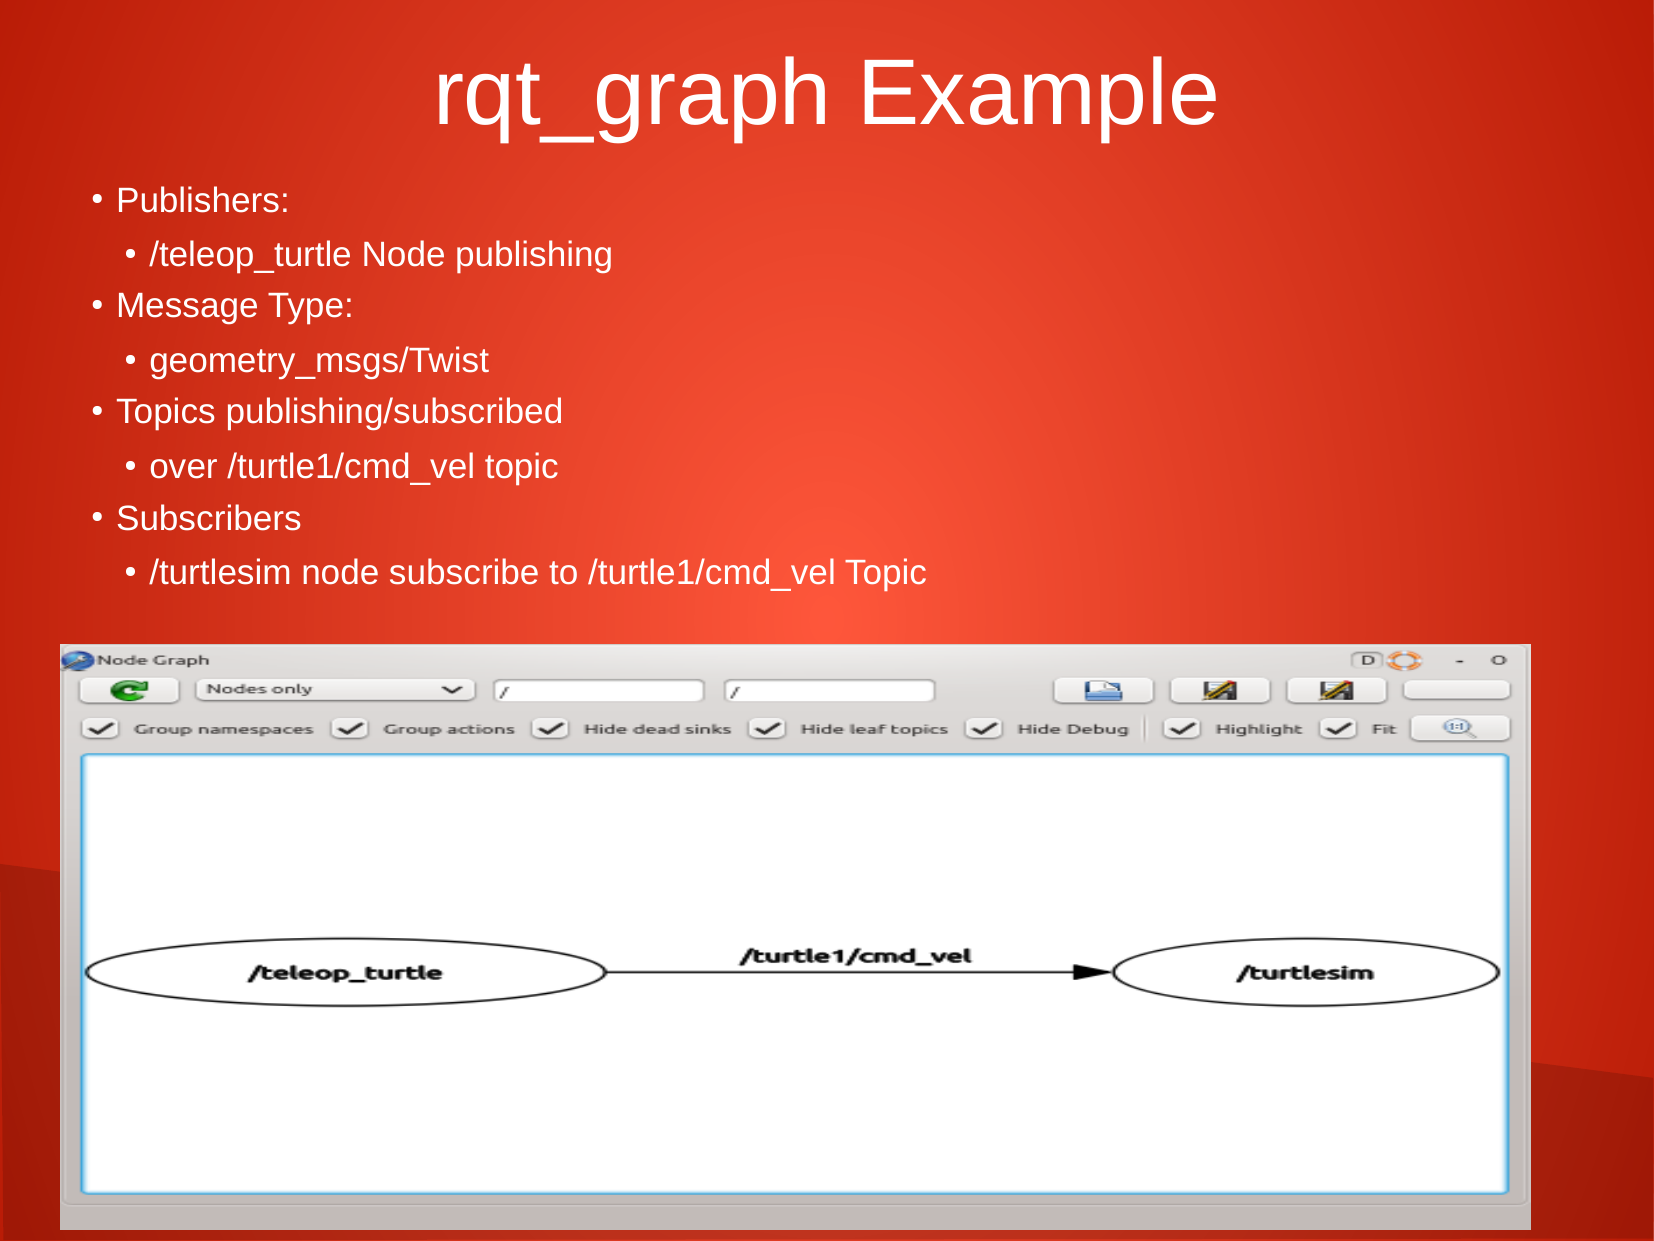

# rqt_graph Example
Publishers:
/teleop_turtle Node publishing
Message Type:
geometry_msgs/Twist
Topics publishing/subscribed
over /turtle1/cmd_vel topic
Subscribers
/turtlesim node subscribe to /turtle1/cmd_vel Topic